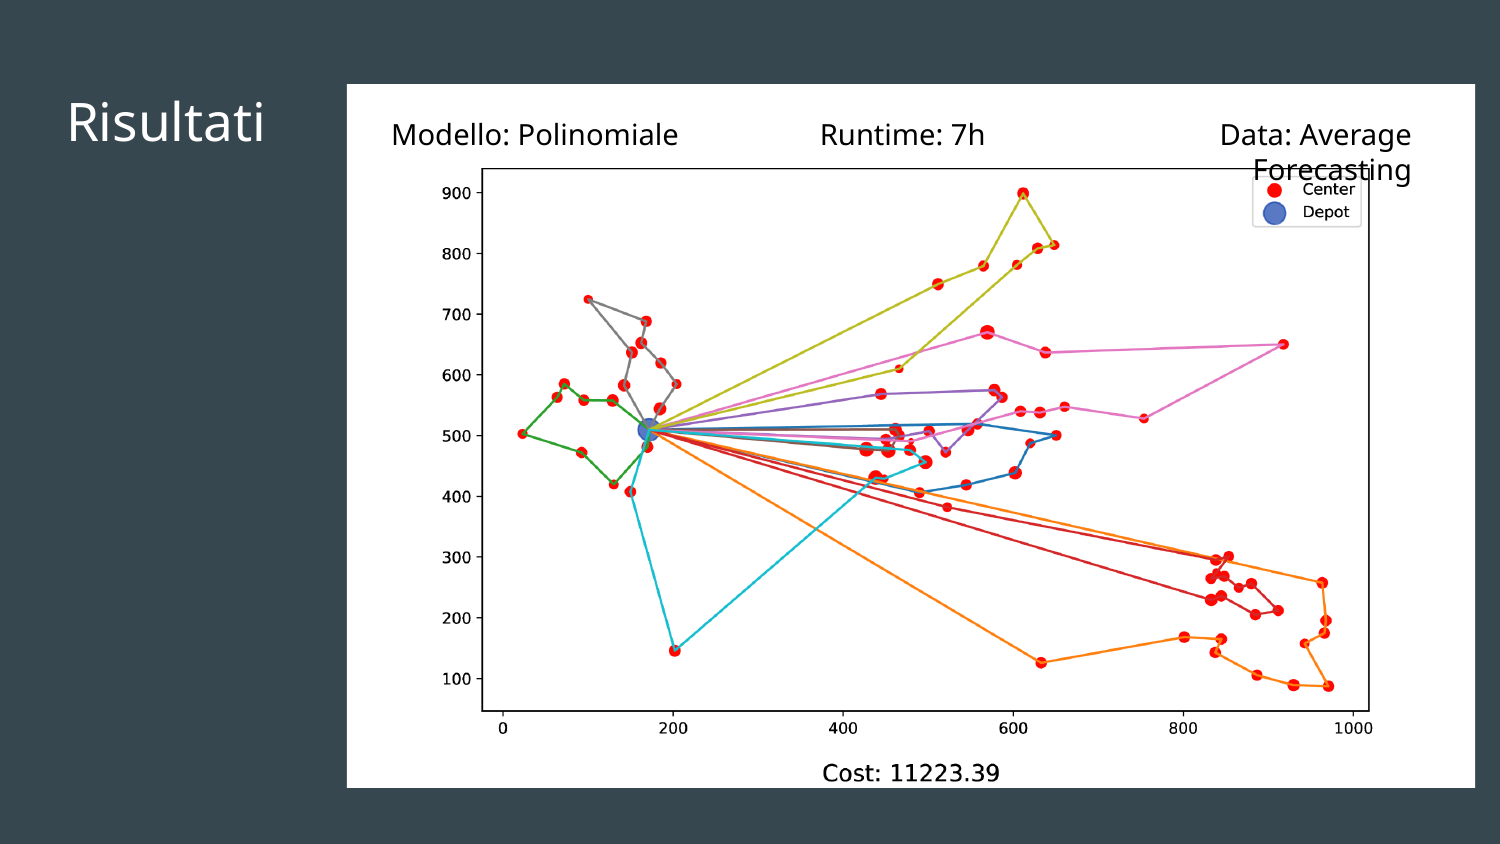

# Risultati
Modello: Polinomiale
Runtime: 7h
Data: Average Forecasting